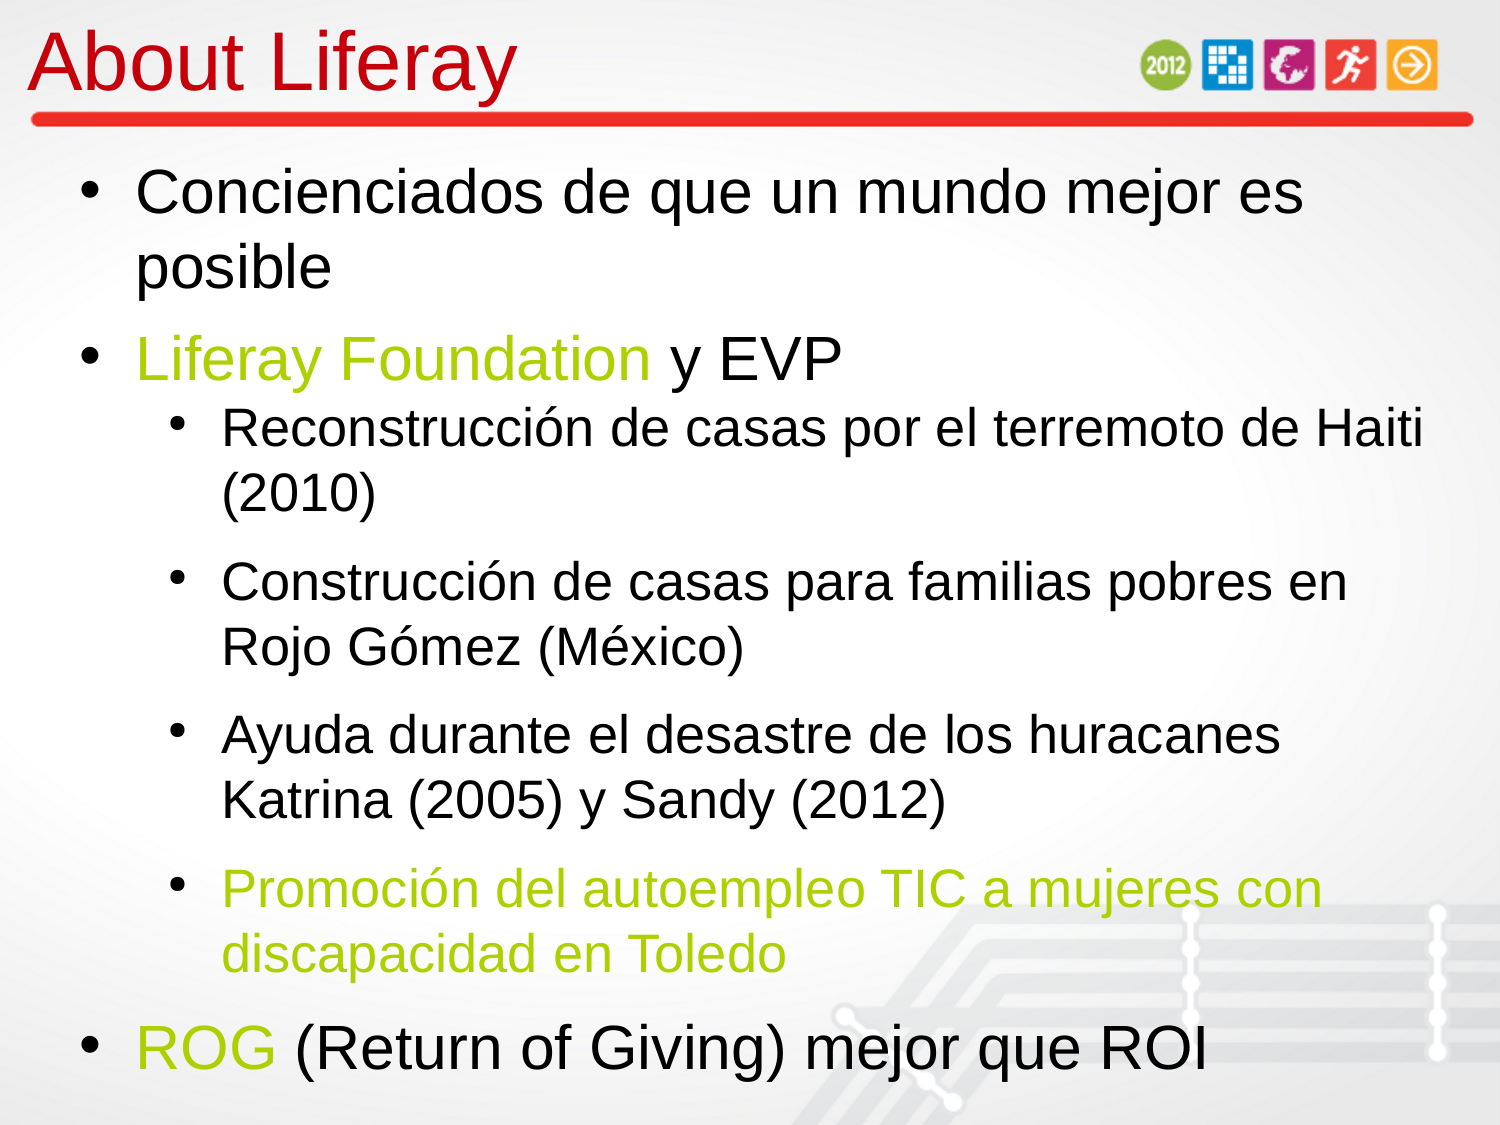

# About Liferay
Concienciados de que un mundo mejor es posible
Liferay Foundation y EVP
Reconstrucción de casas por el terremoto de Haiti (2010)
Construcción de casas para familias pobres en Rojo Gómez (México)
Ayuda durante el desastre de los huracanes Katrina (2005) y Sandy (2012)
Promoción del autoempleo TIC a mujeres con discapacidad en Toledo
ROG (Return of Giving) mejor que ROI